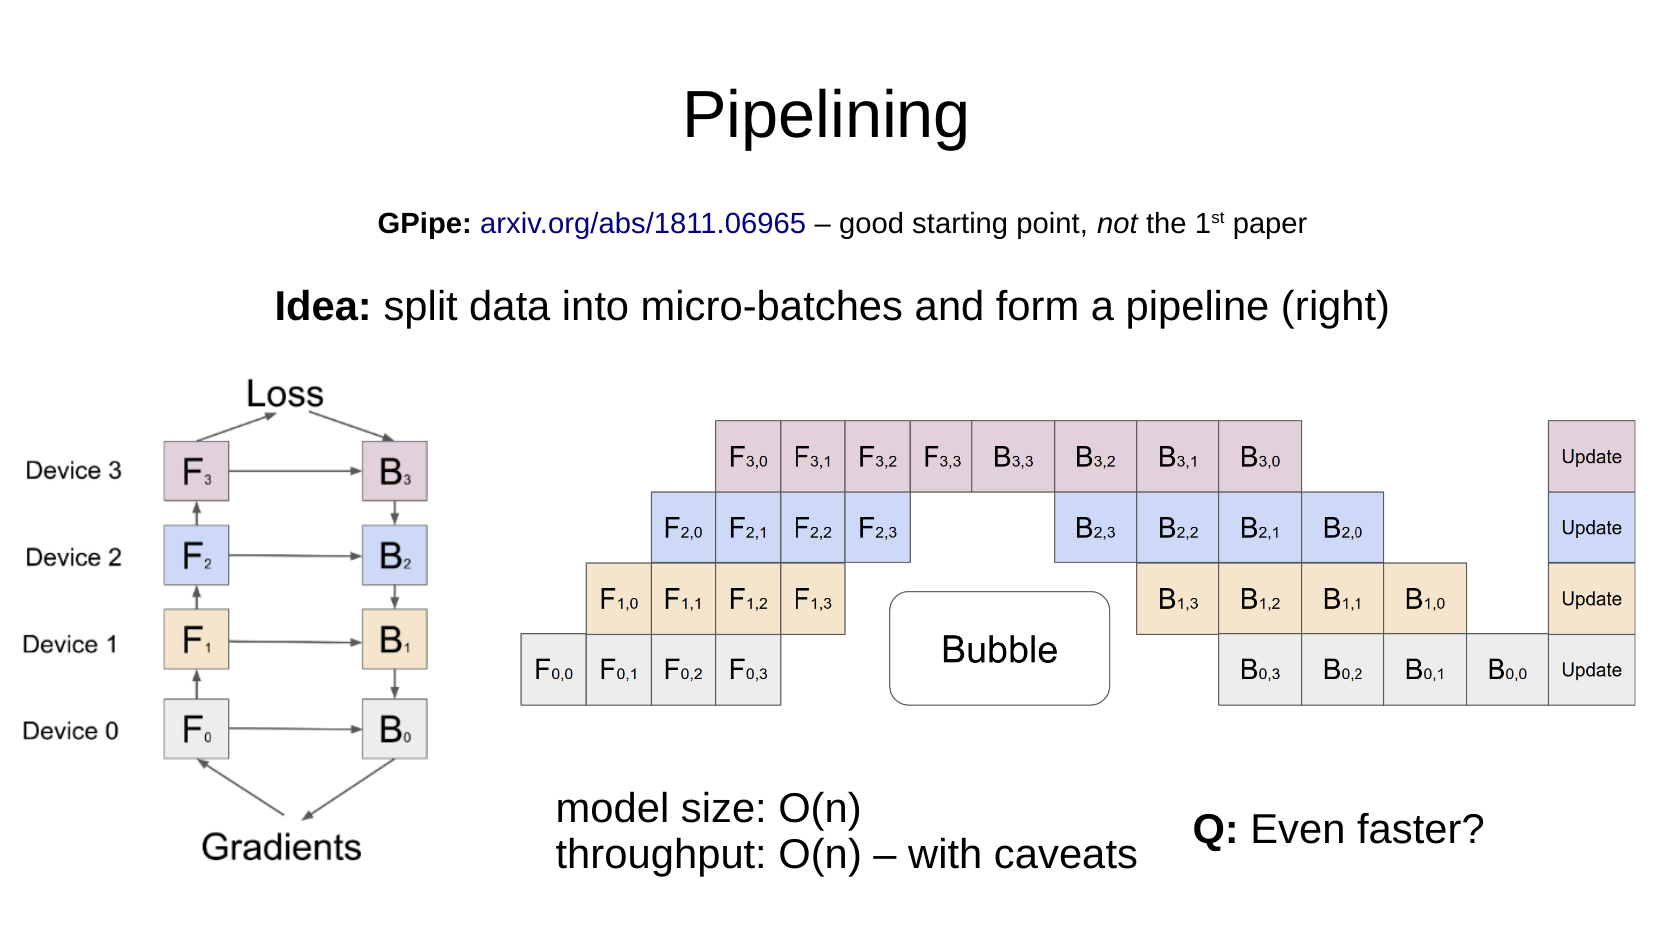

# Pipelining
Idea: split data into micro-batches and form a pipeline (right)
GPipe: arxiv.org/abs/1811.06965 – good starting point, not the 1st paper
model size: O(n)
throughput: O(n) – with caveats
Q: Even faster?